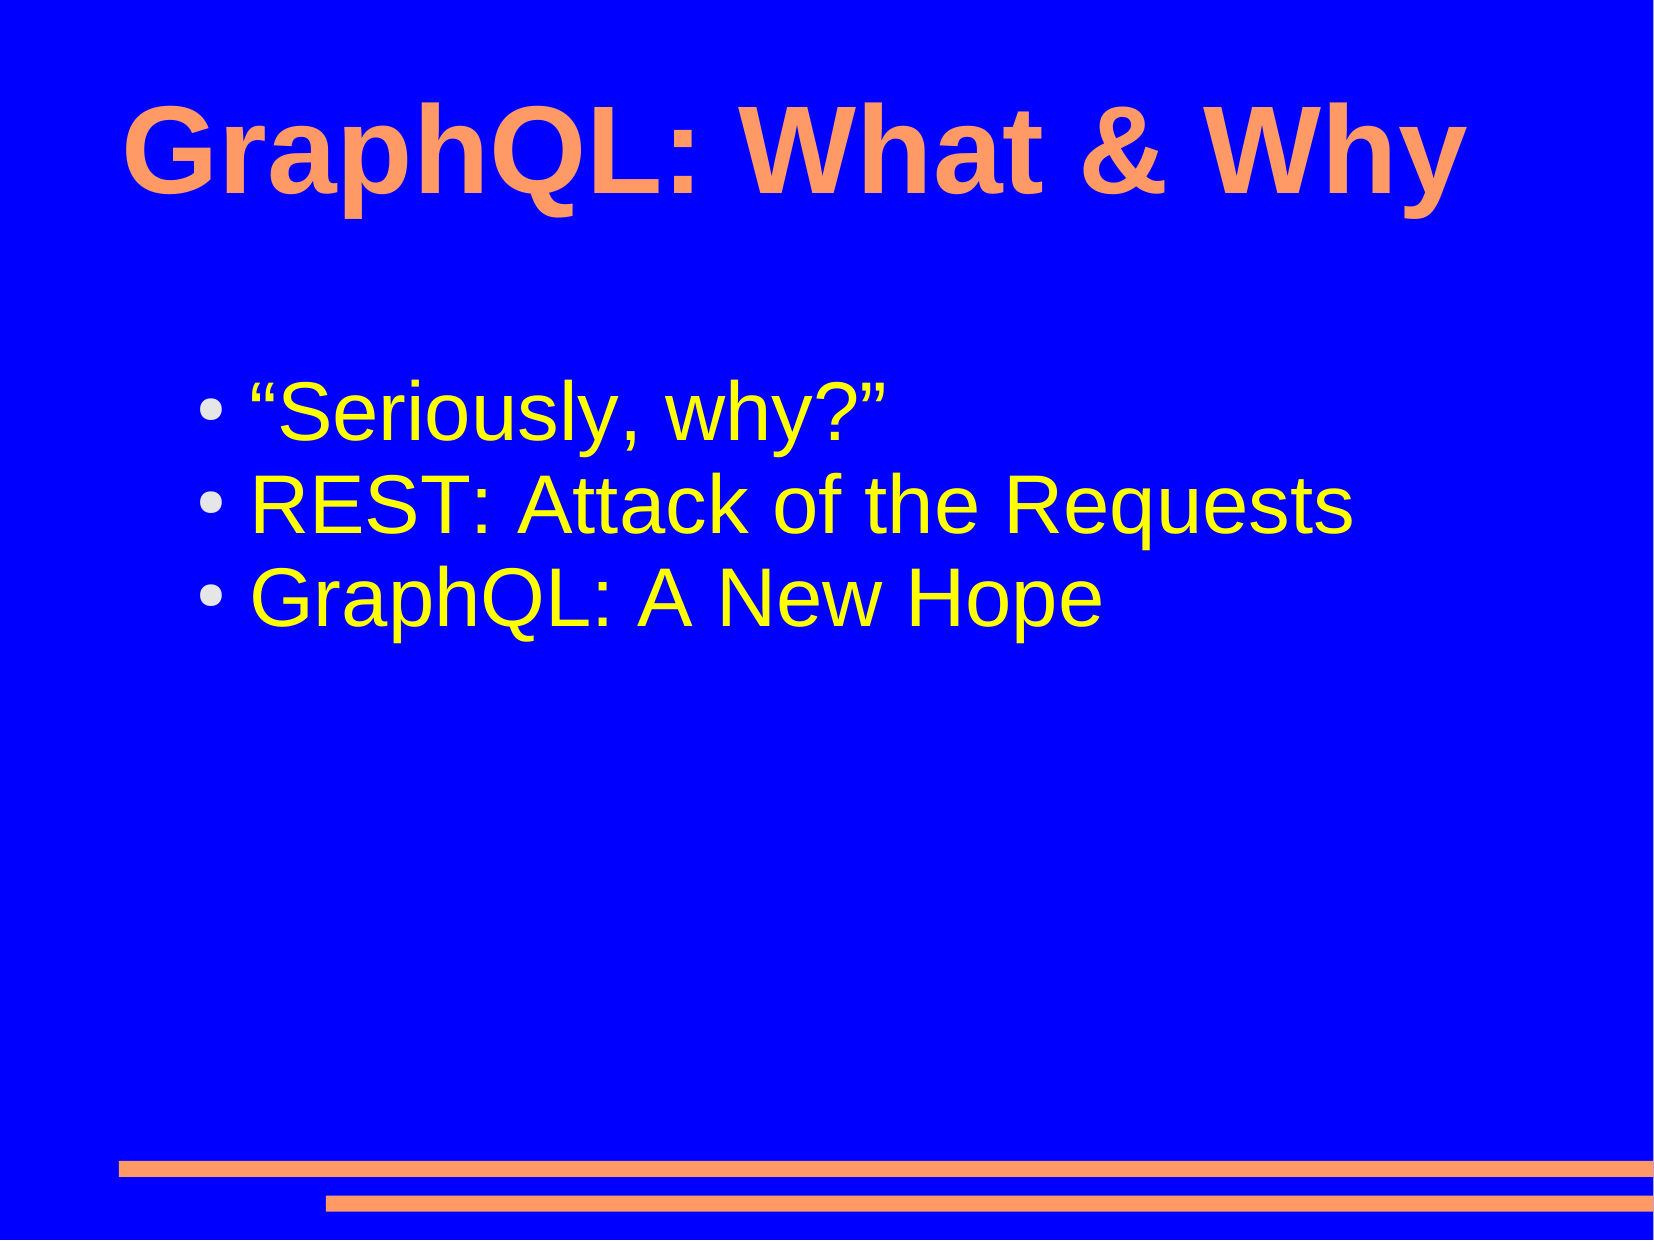

# GraphQL: What & Why
“Seriously, why?”
REST: Attack of the Requests
GraphQL: A New Hope